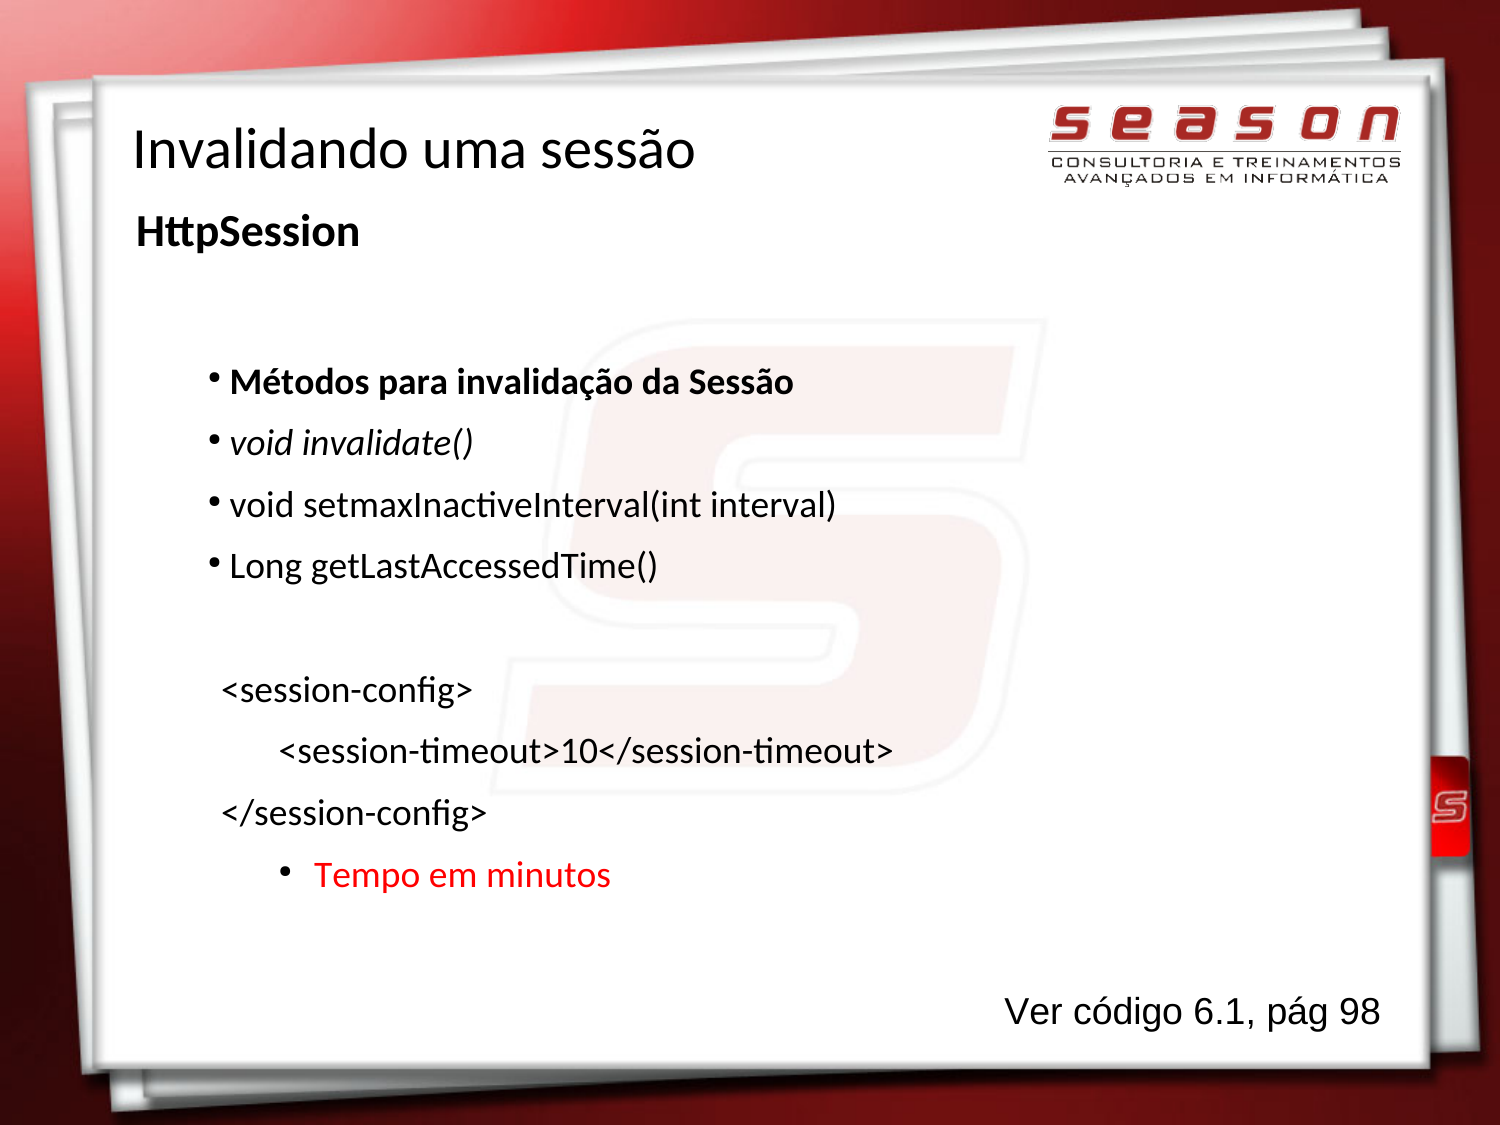

# Invalidando uma sessão
HttpSession
 Métodos para invalidação da Sessão
 void invalidate()
 void setmaxInactiveInterval(int interval)
 Long getLastAccessedTime()
<session-config>
<session-timeout>10</session-timeout>
</session-config>
Tempo em minutos
Ver código 6.1, pág 98